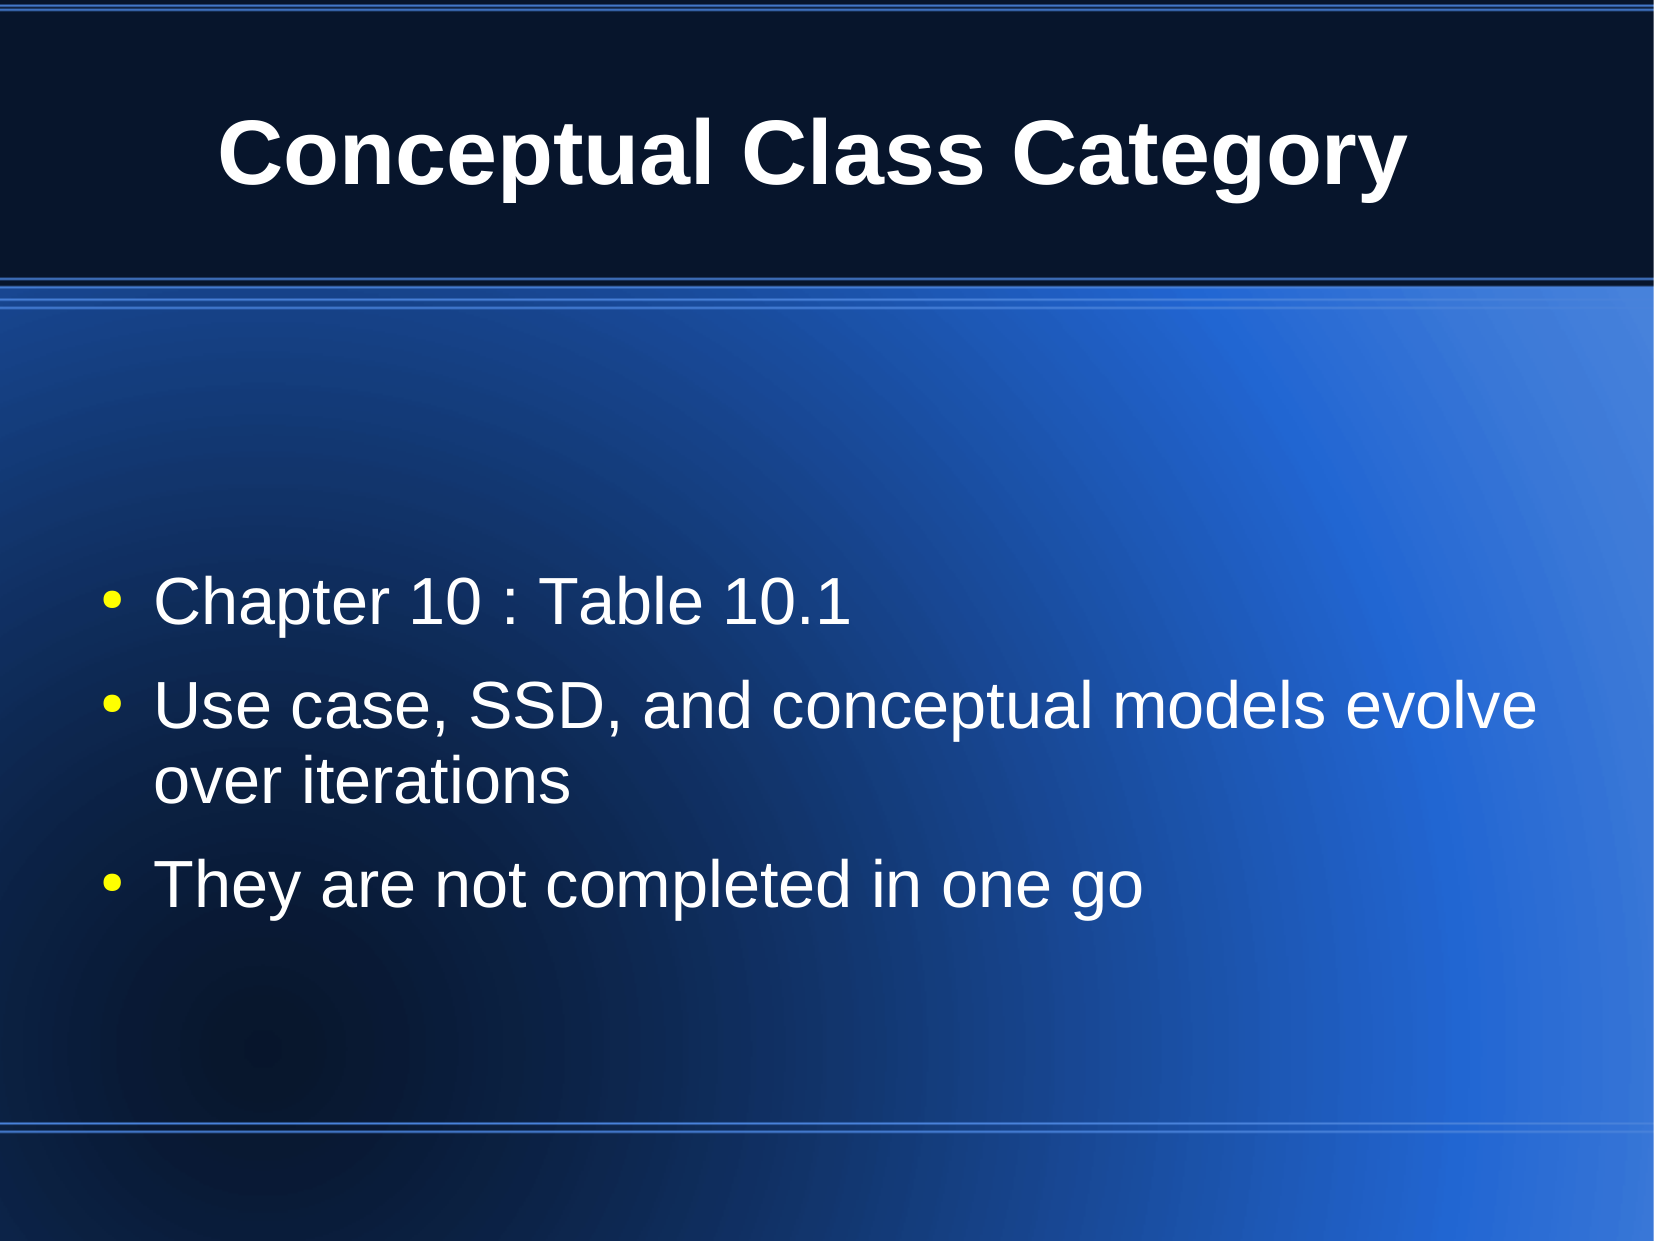

# Conceptual Class Category
Chapter 10 : Table 10.1
Use case, SSD, and conceptual models evolve over iterations
They are not completed in one go